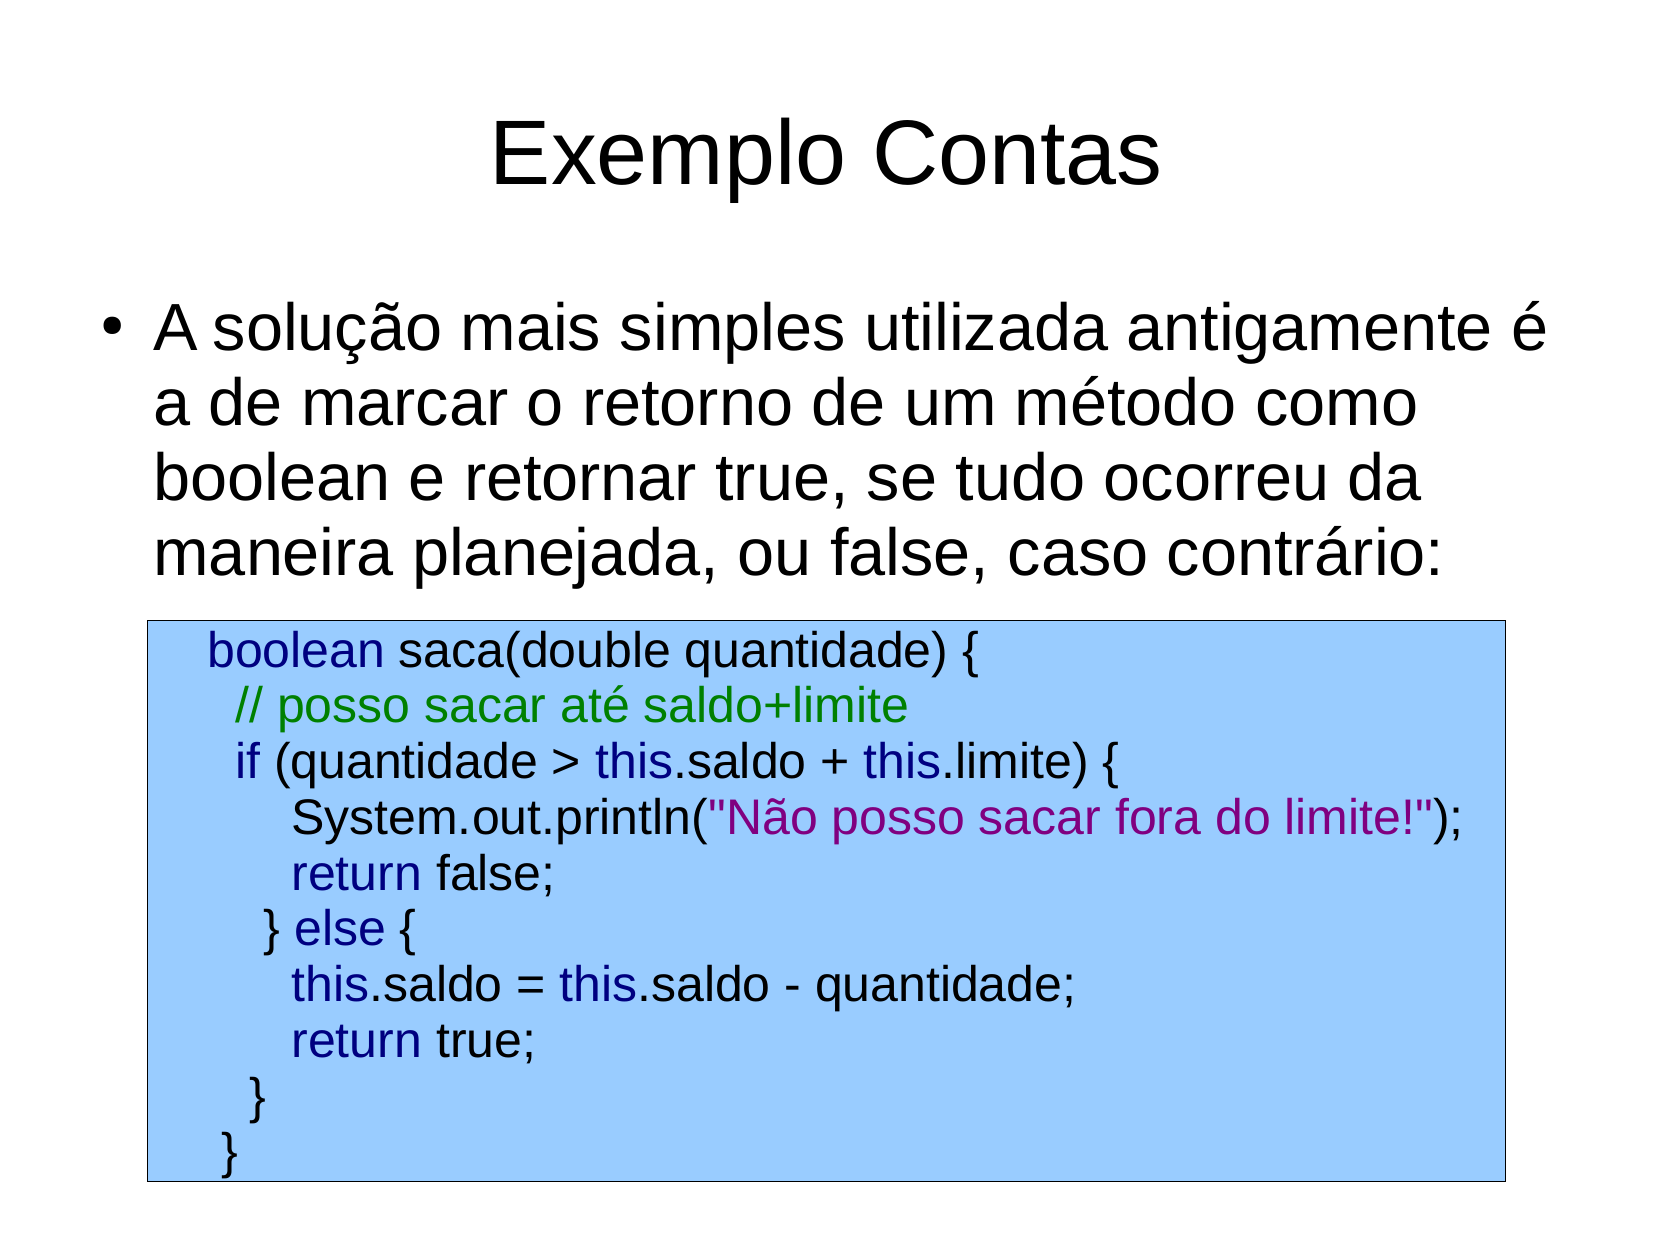

# Exemplo Contas
A solução mais simples utilizada antigamente é a de marcar o retorno de um método como boolean e retornar true, se tudo ocorreu da maneira planejada, ou false, caso contrário:
boolean saca(double quantidade) {
 // posso sacar até saldo+limite
 if (quantidade > this.saldo + this.limite) {
 System.out.println("Não posso sacar fora do limite!");
 return false;
 } else {
 this.saldo = this.saldo - quantidade;
 return true;
 }
 }